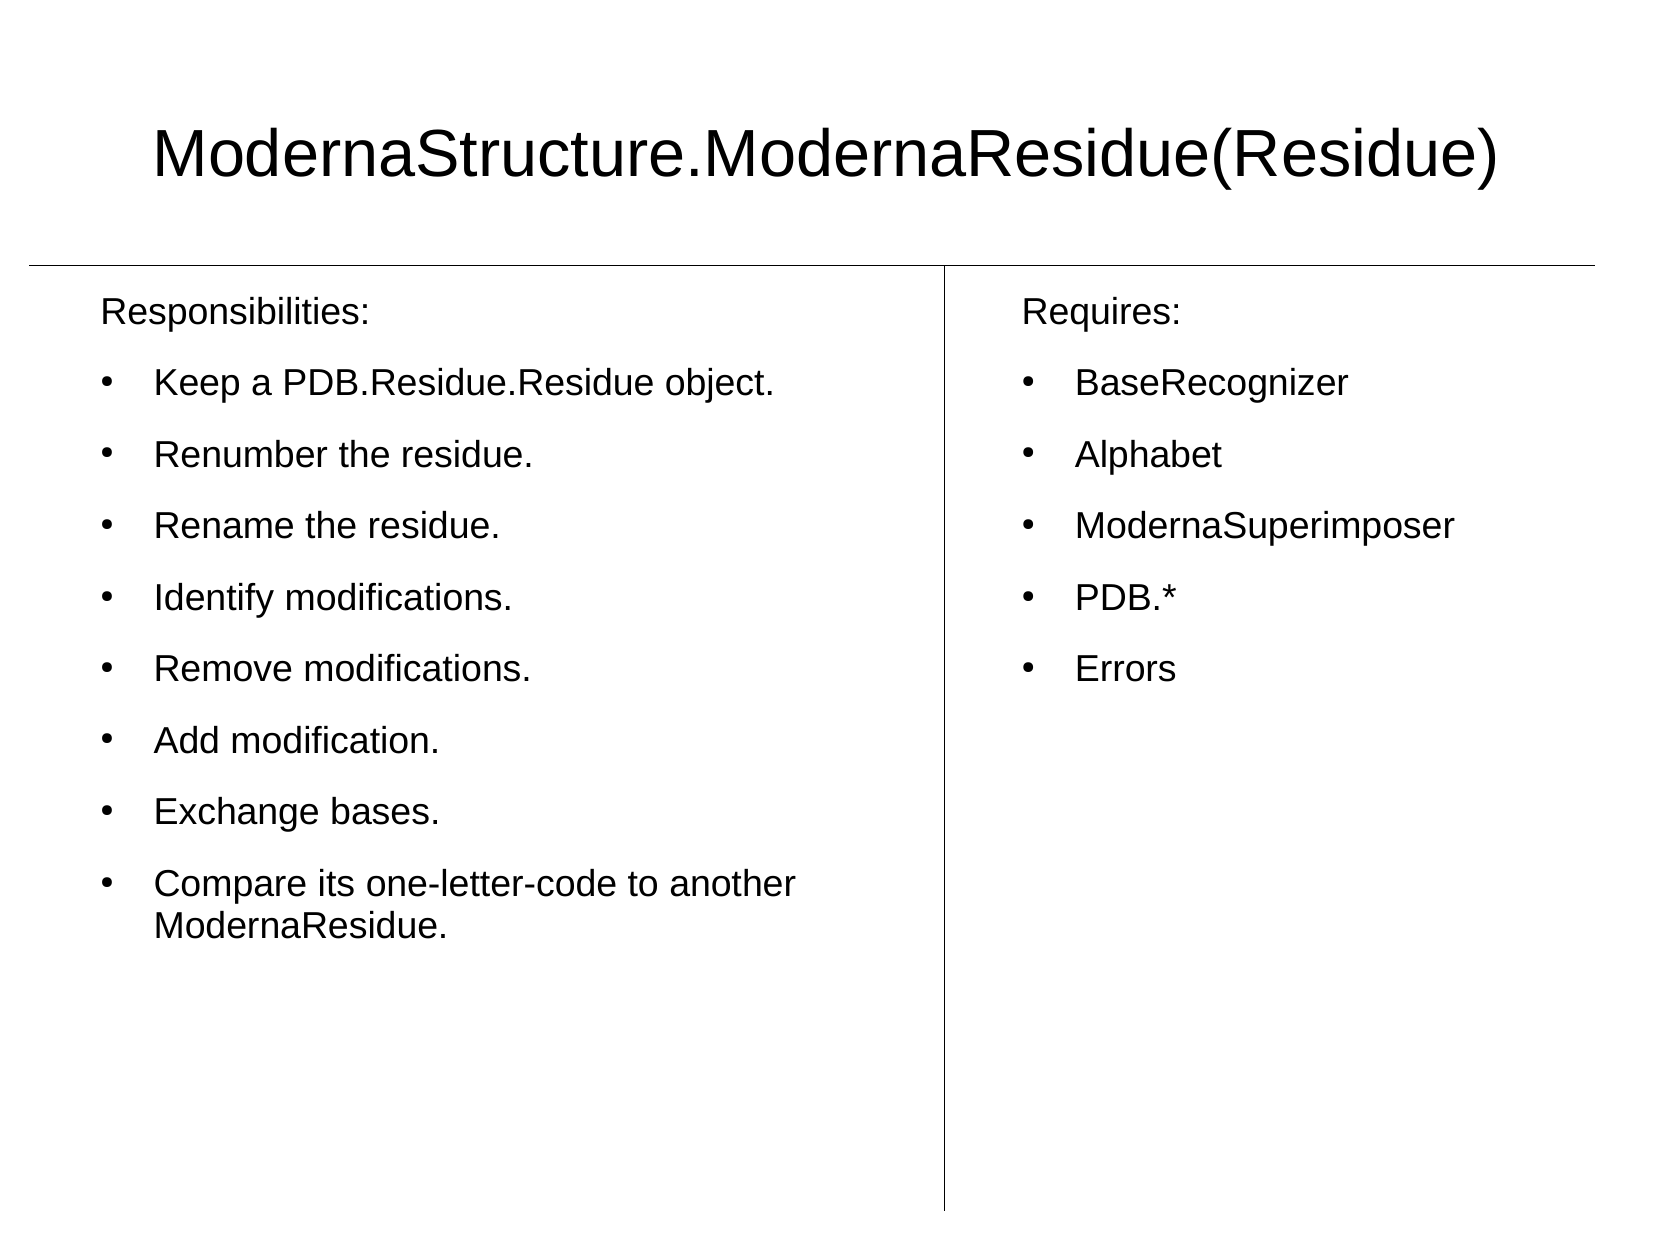

# ModernaStructure.ModernaResidue(Residue)
Responsibilities:
Keep a PDB.Residue.Residue object.
Renumber the residue.
Rename the residue.
Identify modifications.
Remove modifications.
Add modification.
Exchange bases.
Compare its one-letter-code to another ModernaResidue.
Requires:
BaseRecognizer
Alphabet
ModernaSuperimposer
PDB.*
Errors